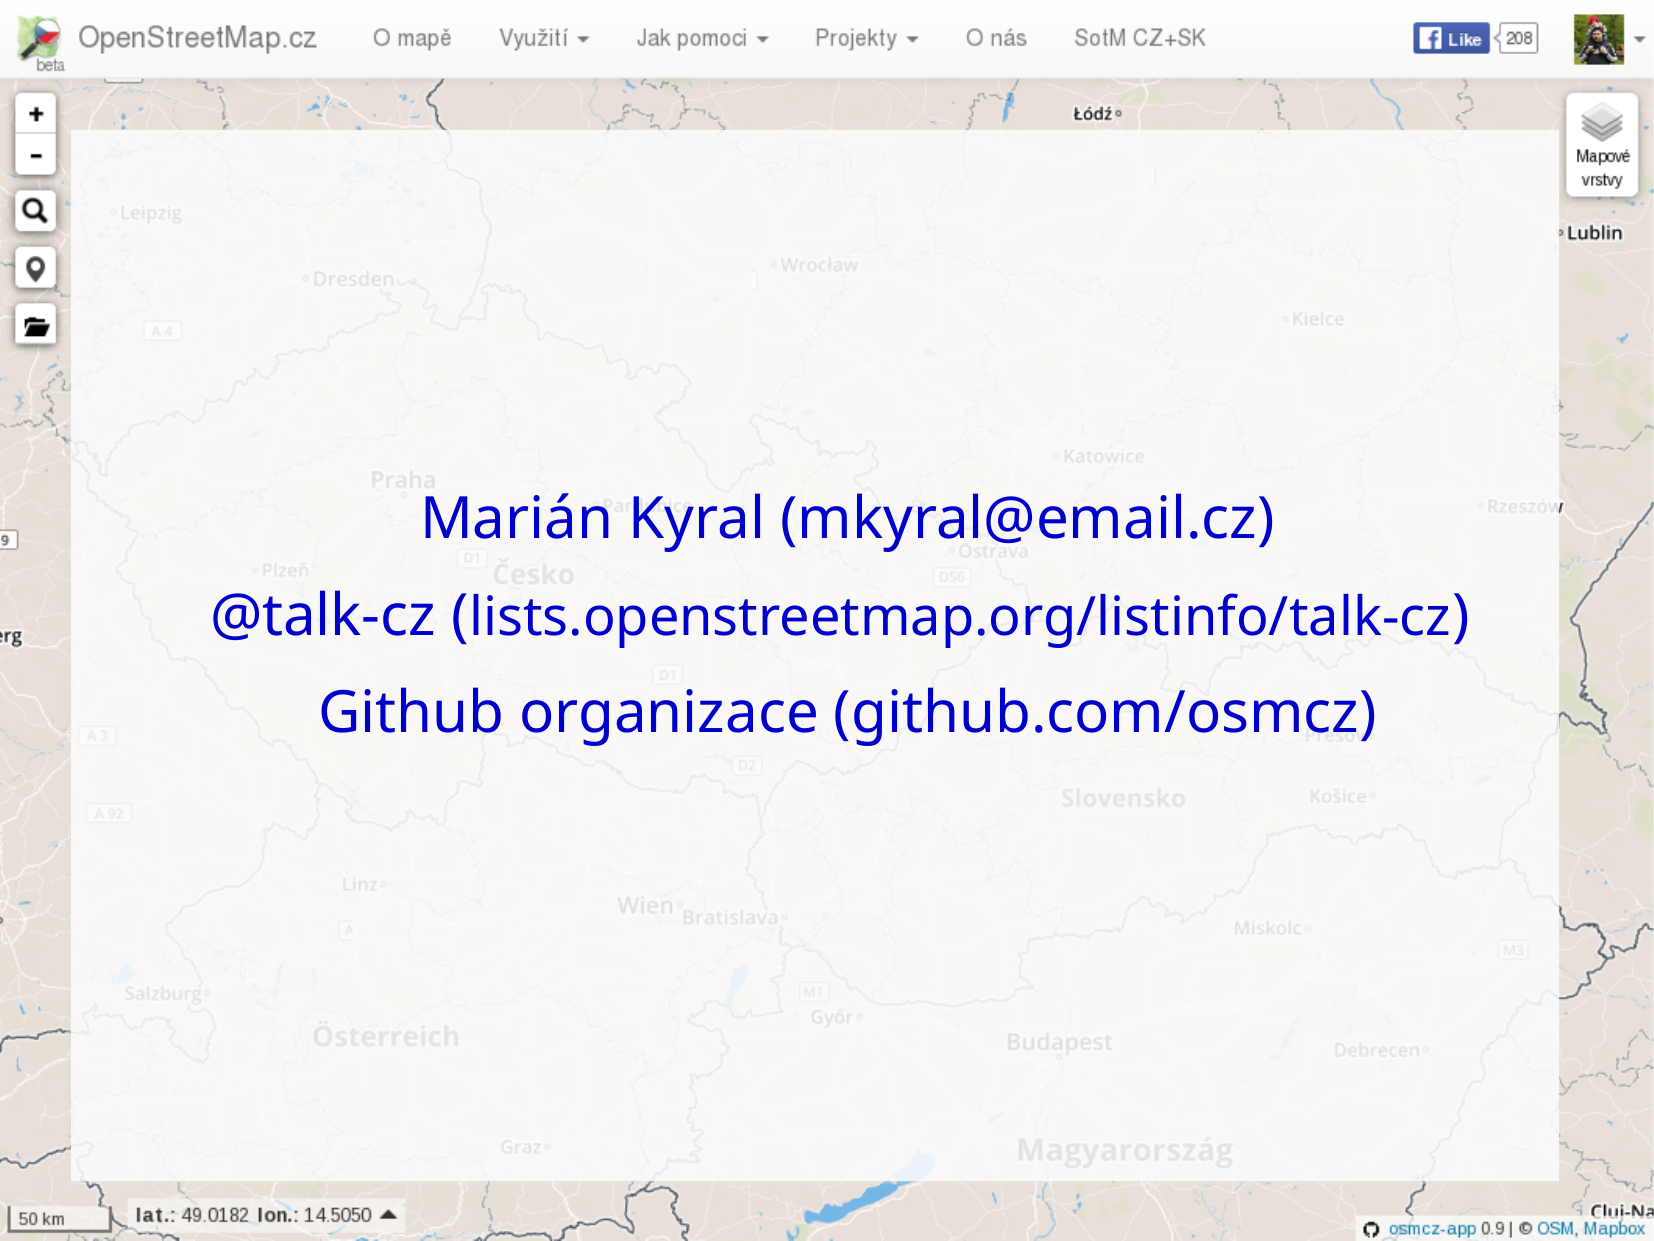

# Marián Kyral (mkyral@email.cz)
@talk-cz (lists.openstreetmap.org/listinfo/talk-cz)
Github organizace (github.com/osmcz)